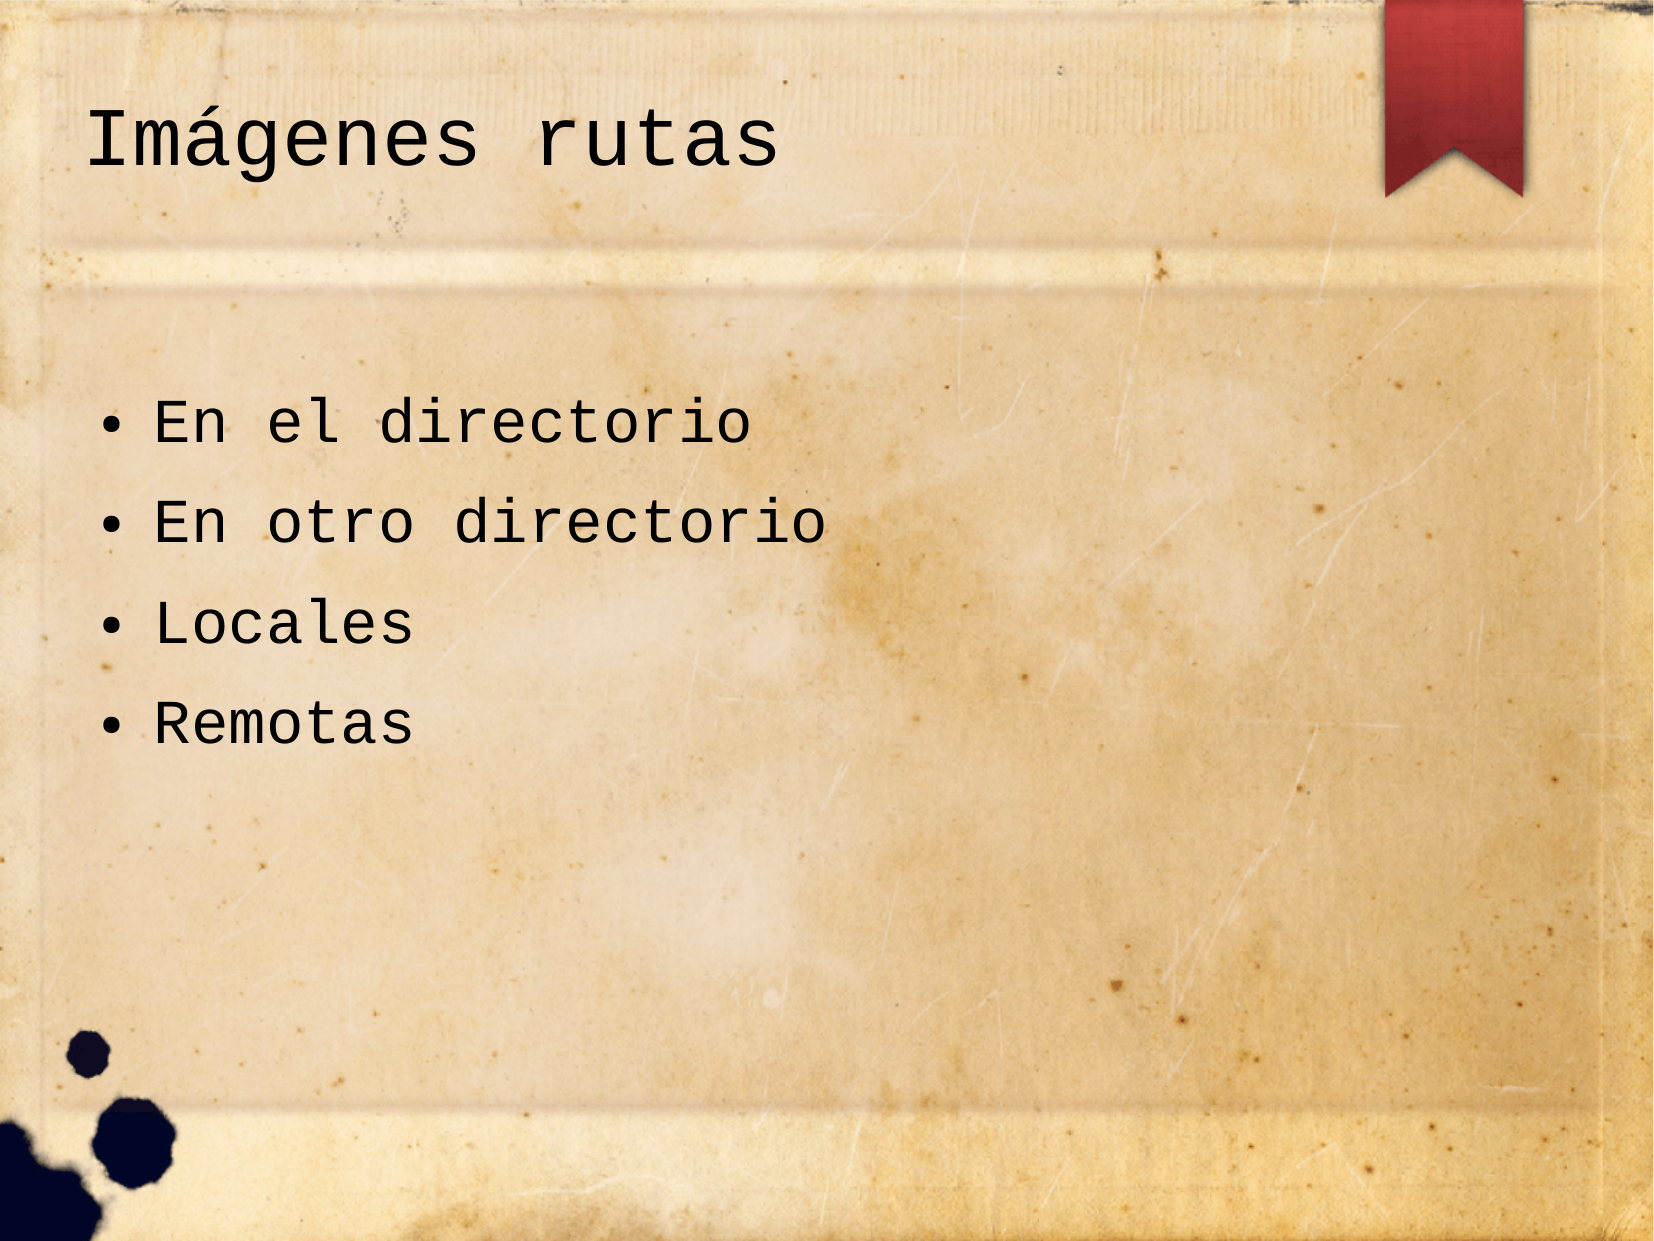

# Imágenes rutas
En el directorio
En otro directorio
Locales
Remotas